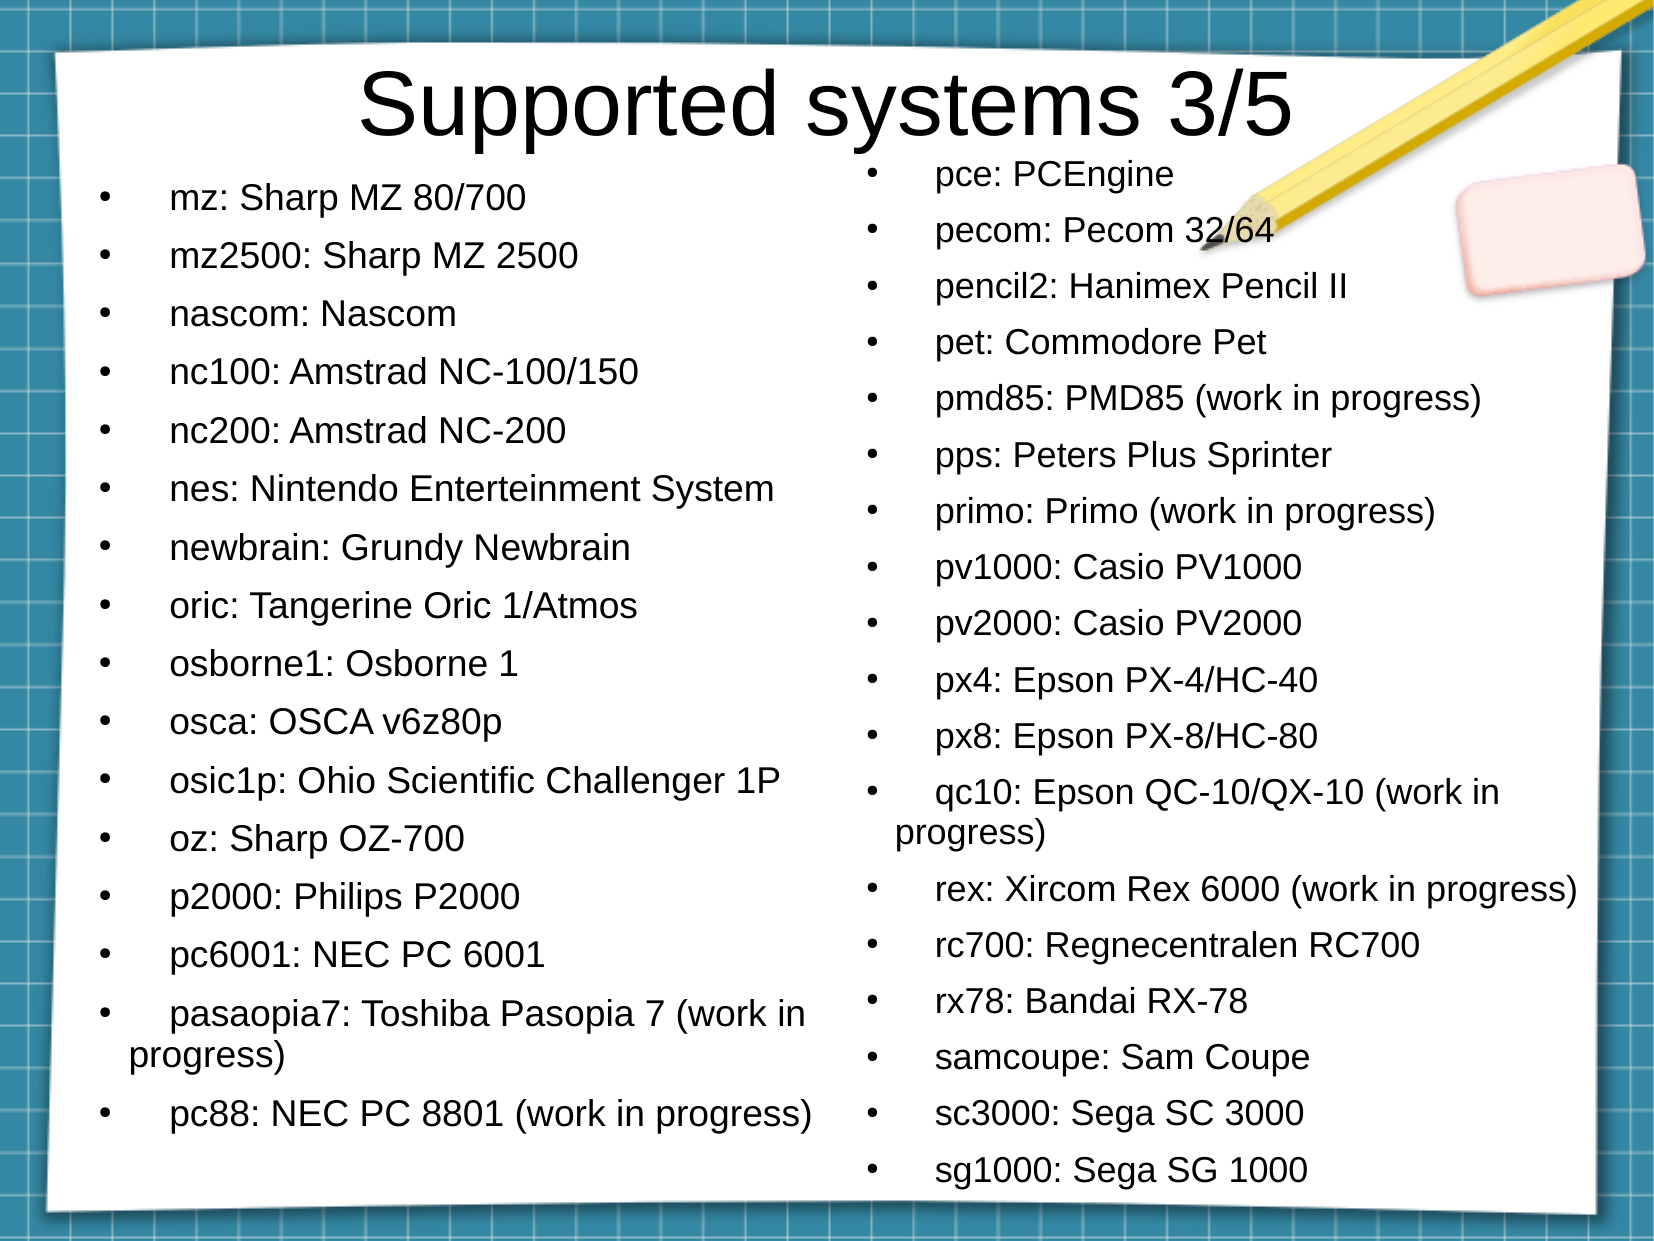

# Supported systems 3/5
 mz: Sharp MZ 80/700
 mz2500: Sharp MZ 2500
 nascom: Nascom
 nc100: Amstrad NC-100/150
 nc200: Amstrad NC-200
 nes: Nintendo Enterteinment System
 newbrain: Grundy Newbrain
 oric: Tangerine Oric 1/Atmos
 osborne1: Osborne 1
 osca: OSCA v6z80p
 osic1p: Ohio Scientific Challenger 1P
 oz: Sharp OZ-700
 p2000: Philips P2000
 pc6001: NEC PC 6001
 pasaopia7: Toshiba Pasopia 7 (work in progress)
 pc88: NEC PC 8801 (work in progress)
 pce: PCEngine
 pecom: Pecom 32/64
 pencil2: Hanimex Pencil II
 pet: Commodore Pet
 pmd85: PMD85 (work in progress)
 pps: Peters Plus Sprinter
 primo: Primo (work in progress)
 pv1000: Casio PV1000
 pv2000: Casio PV2000
 px4: Epson PX-4/HC-40
 px8: Epson PX-8/HC-80
 qc10: Epson QC-10/QX-10 (work in progress)
 rex: Xircom Rex 6000 (work in progress)
 rc700: Regnecentralen RC700
 rx78: Bandai RX-78
 samcoupe: Sam Coupe
 sc3000: Sega SC 3000
 sg1000: Sega SG 1000